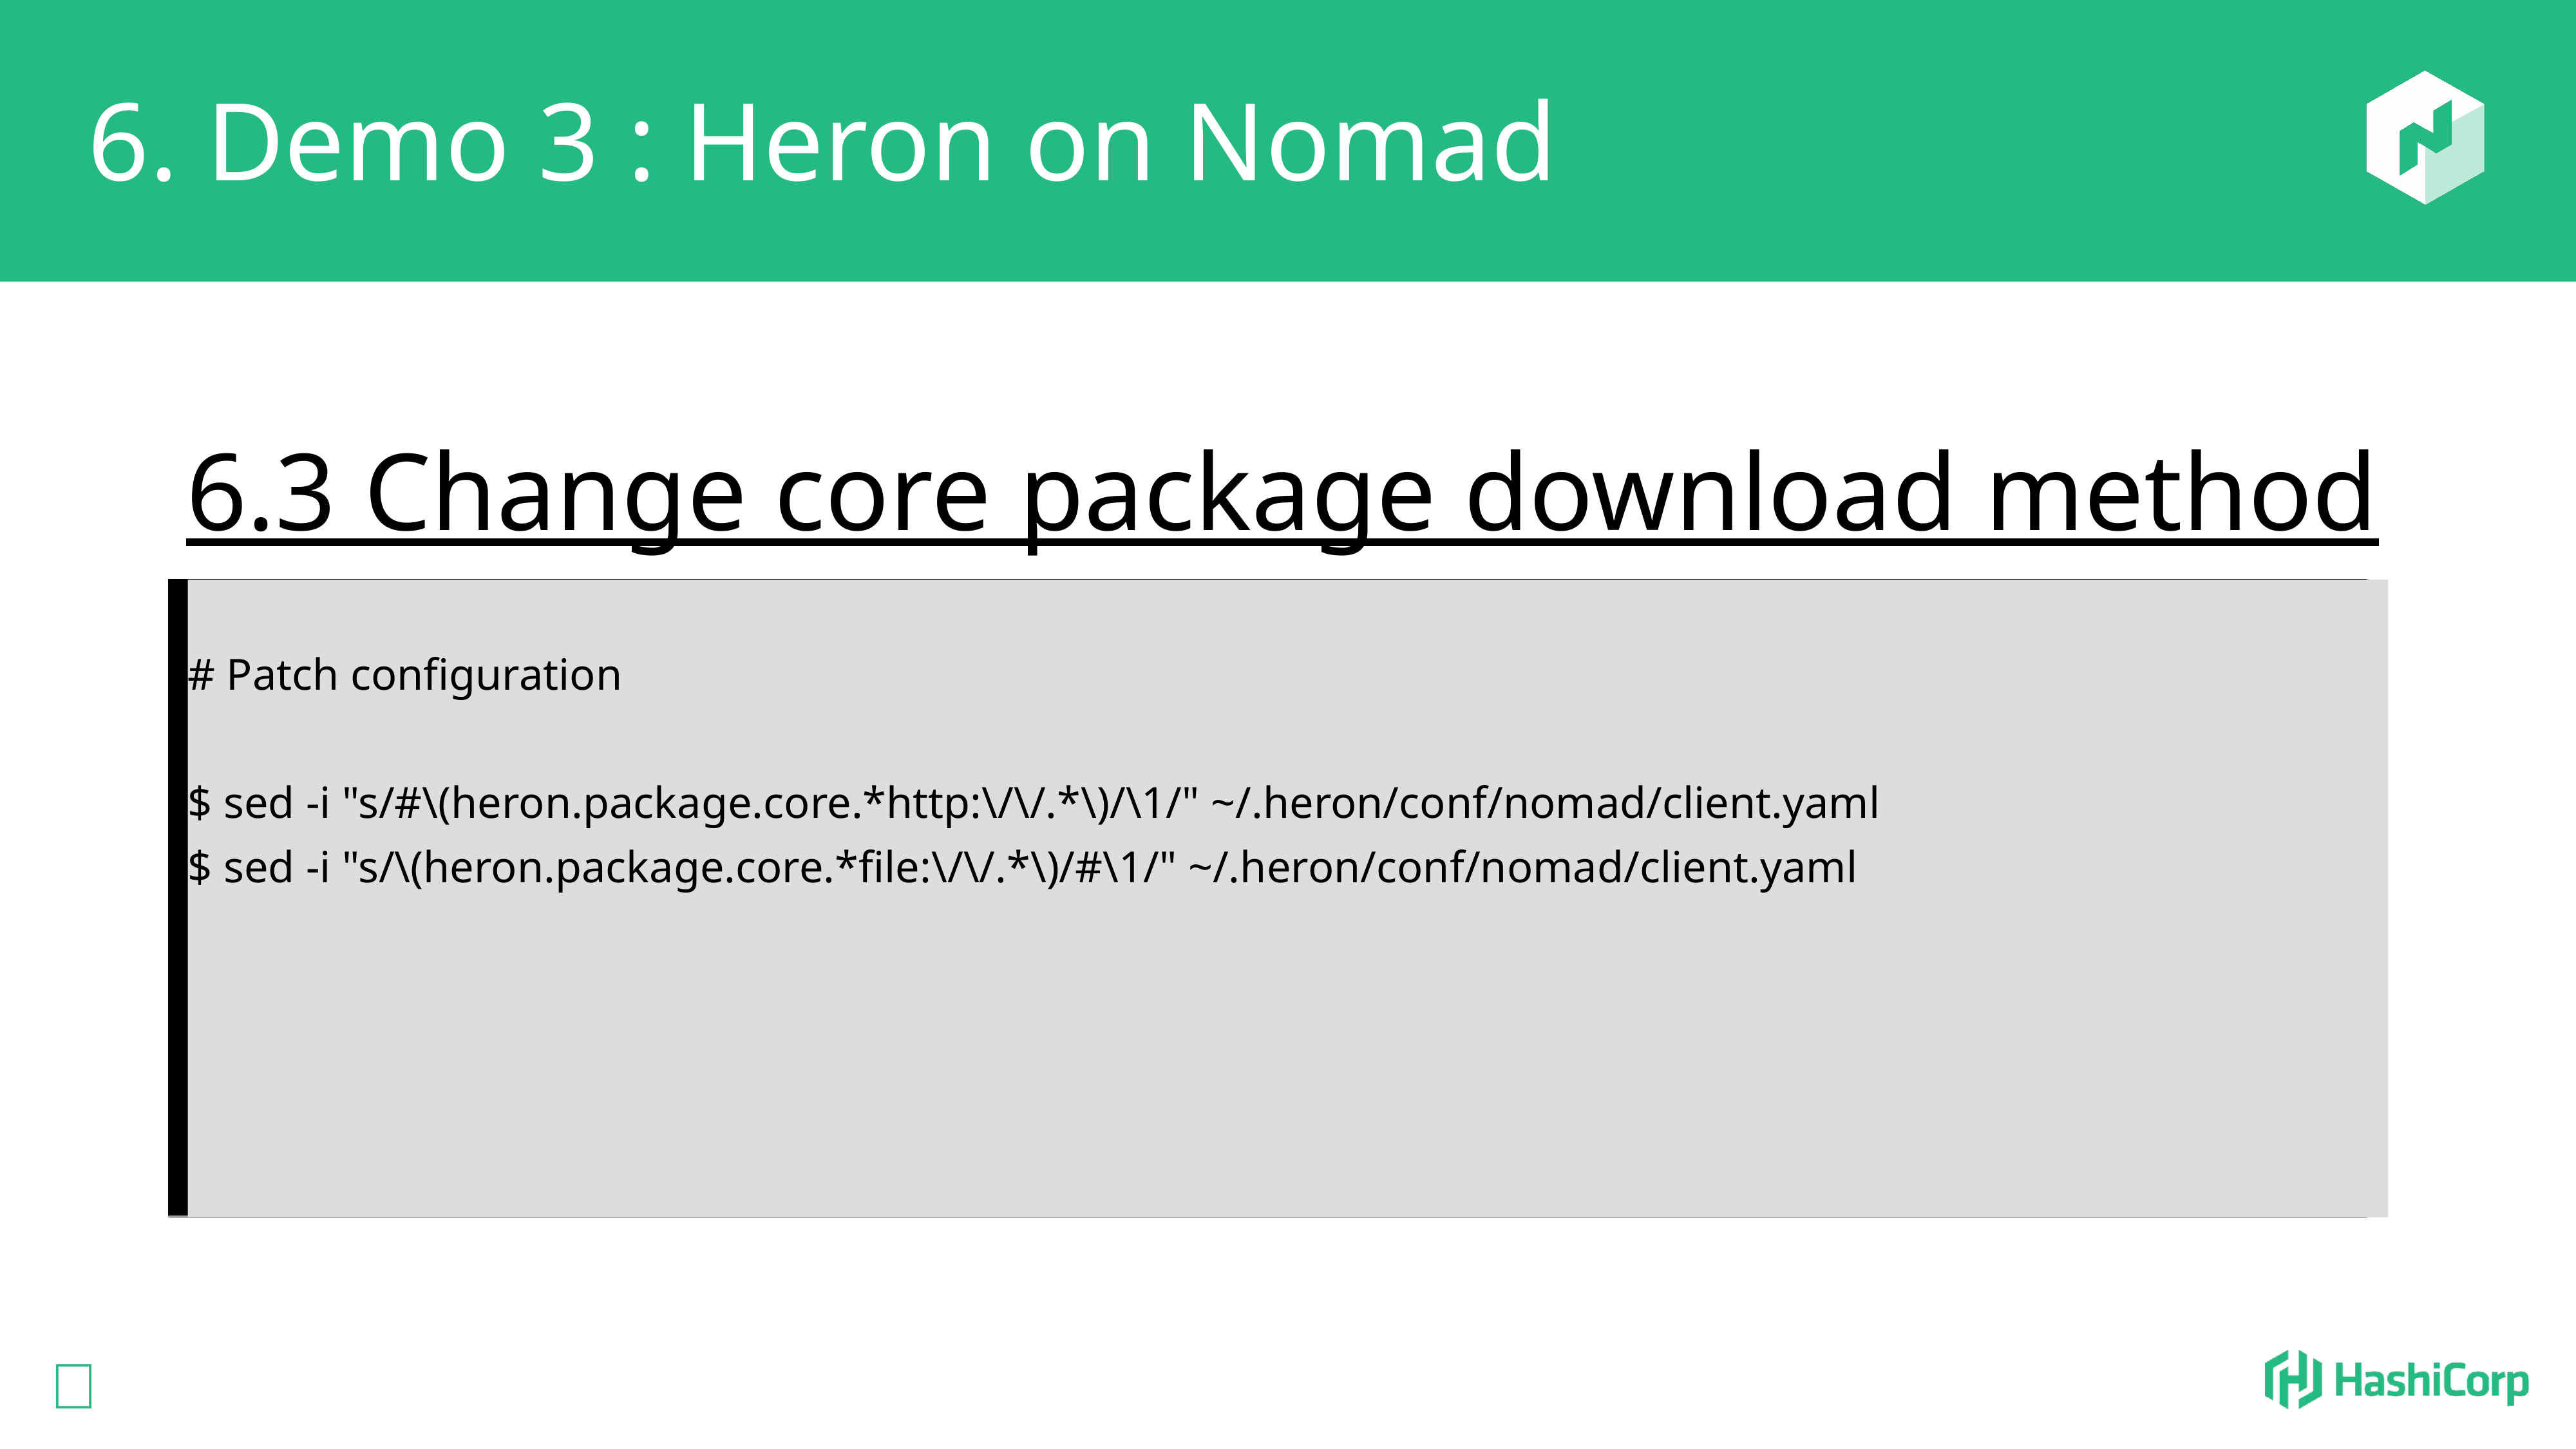

# 6. Demo 3 : Heron on Nomad
6.3 Change core package download method
# Patch configuration
$ sed -i "s/#\(heron.package.core.*http:\/\/.*\)/\1/" ~/.heron/conf/nomad/client.yaml
$ sed -i "s/\(heron.package.core.*file:\/\/.*\)/#\1/" ~/.heron/conf/nomad/client.yaml